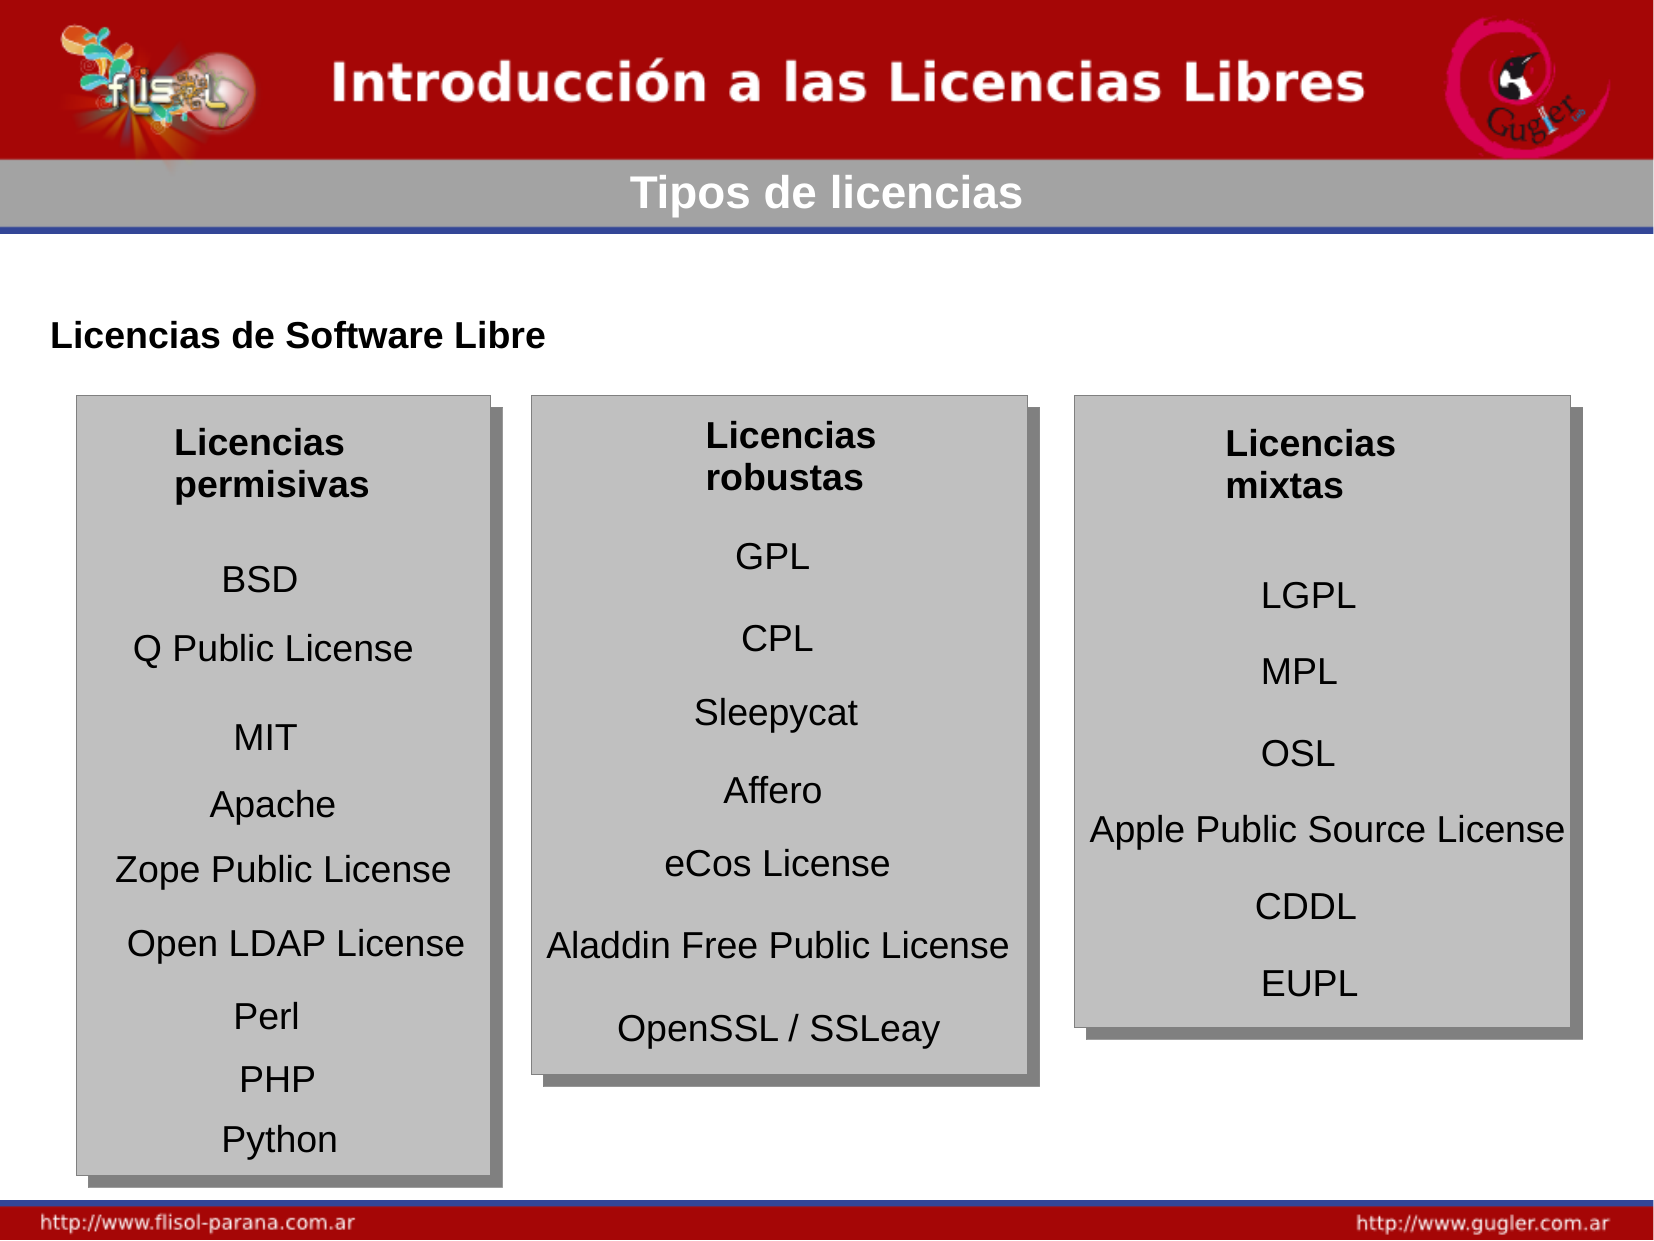

Tipos de licencias
Licencias de Software Libre
Licencias robustas
Licencias permisivas
Licencias mixtas
GPL
BSD
LGPL
CPL
Q Public License
MPL
Sleepycat
MIT
OSL
Affero
Apache
Apple Public Source License
eCos License
Zope Public License
CDDL
Open LDAP License
Aladdin Free Public License
EUPL
Perl
OpenSSL / SSLeay
PHP
Python